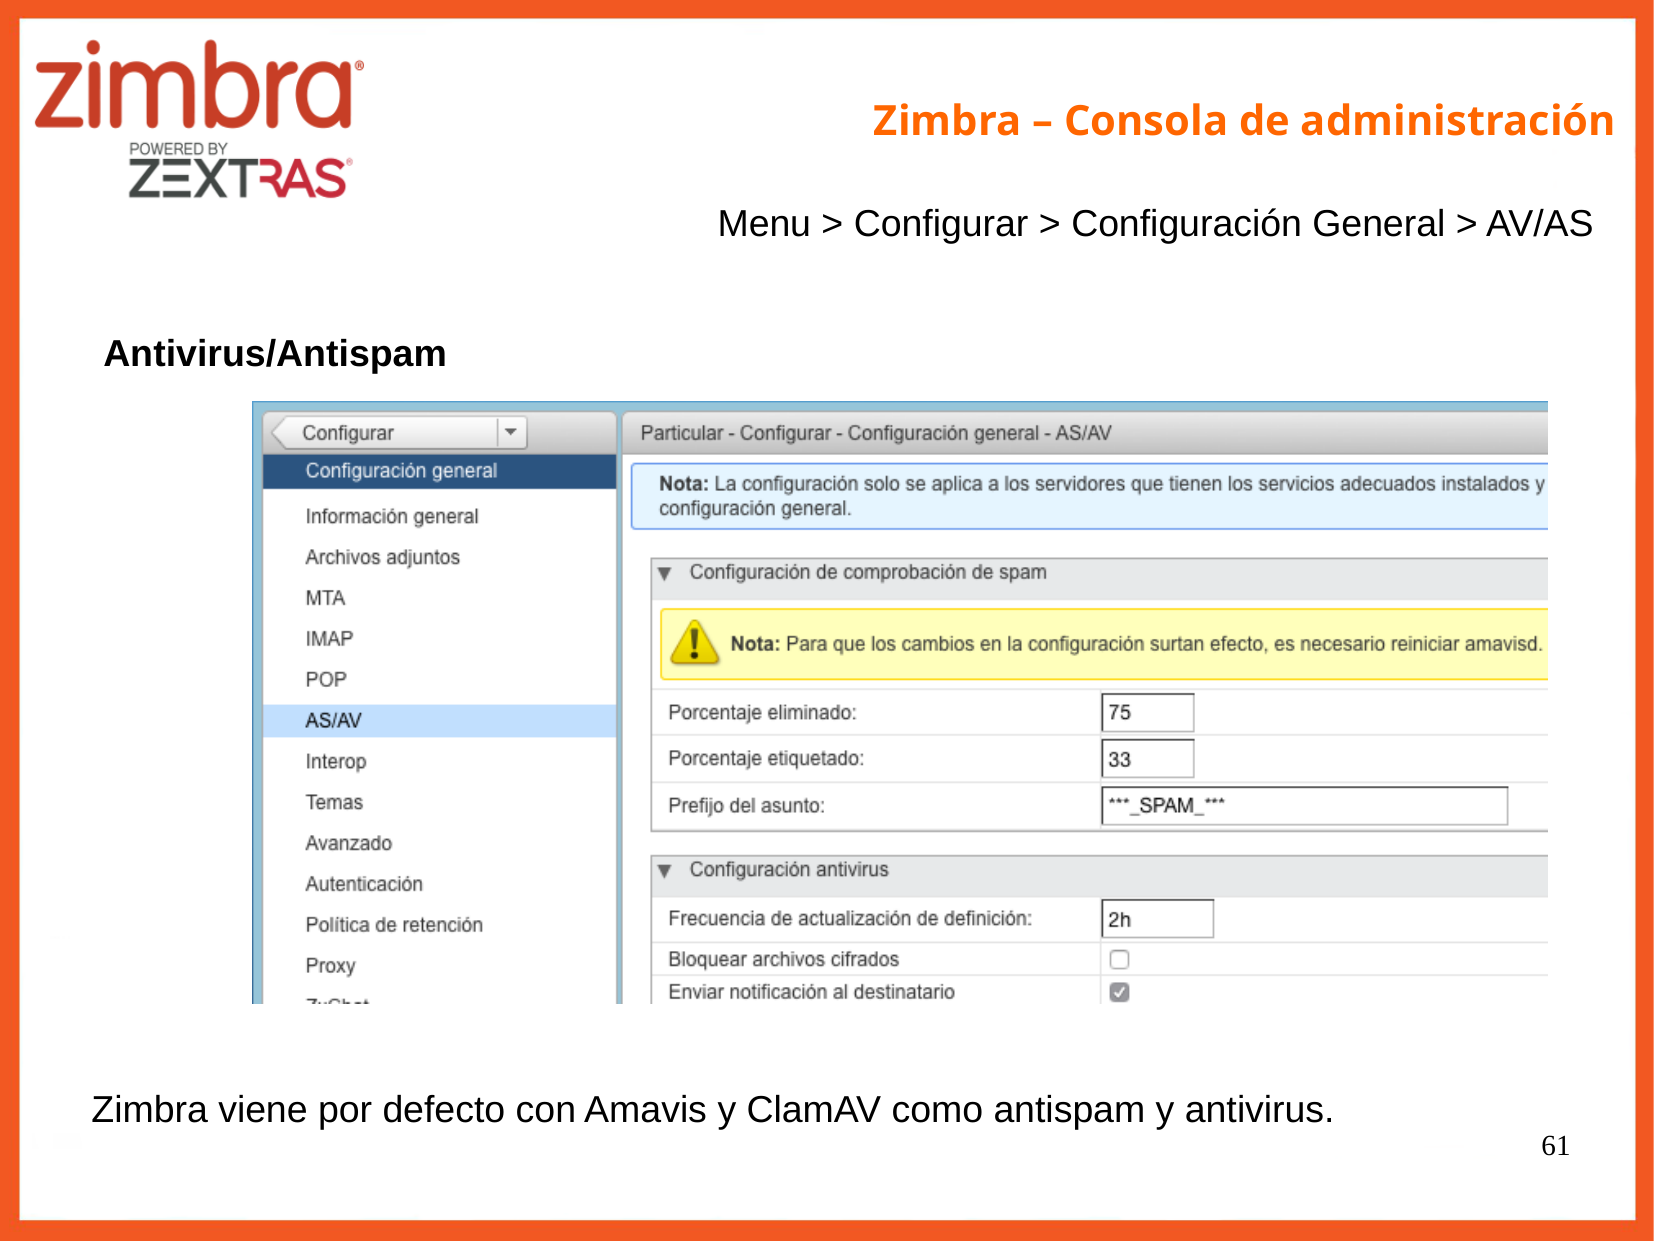

Zimbra – Consola de administración
Menu > Configurar > Configuración General > AV/AS
Antivirus/Antispam
Zimbra viene por defecto con Amavis y ClamAV como antispam y antivirus.
61